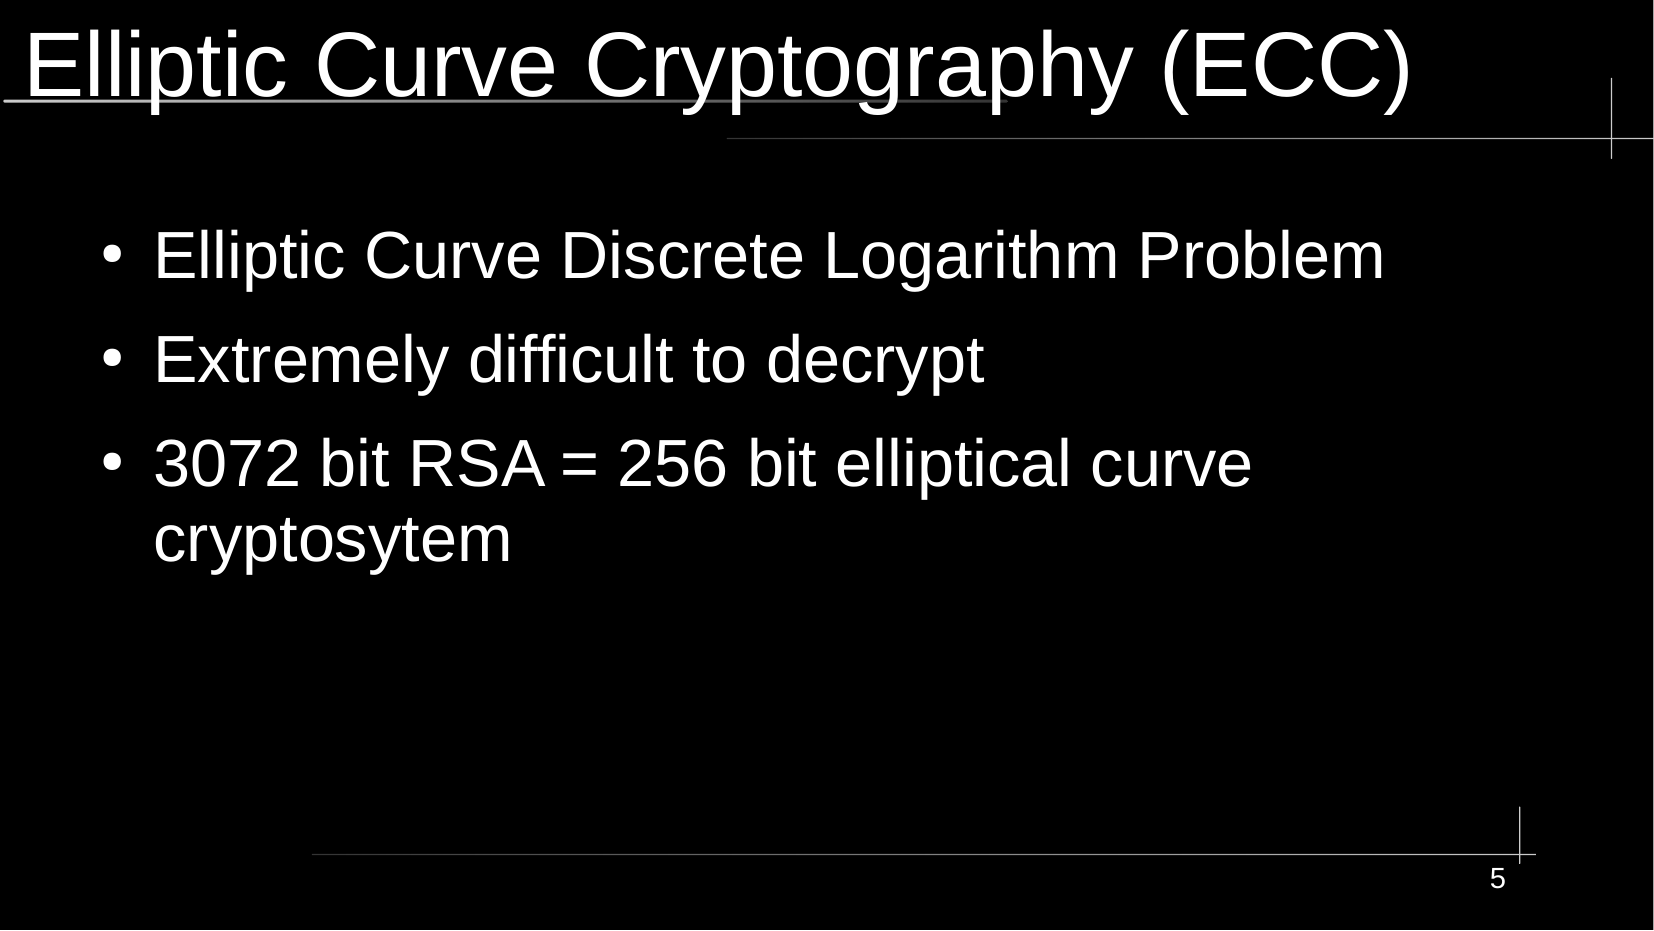

# Elliptic Curve Cryptography (ECC)
Elliptic Curve Discrete Logarithm Problem
Extremely difficult to decrypt
3072 bit RSA = 256 bit elliptical curve cryptosytem
5